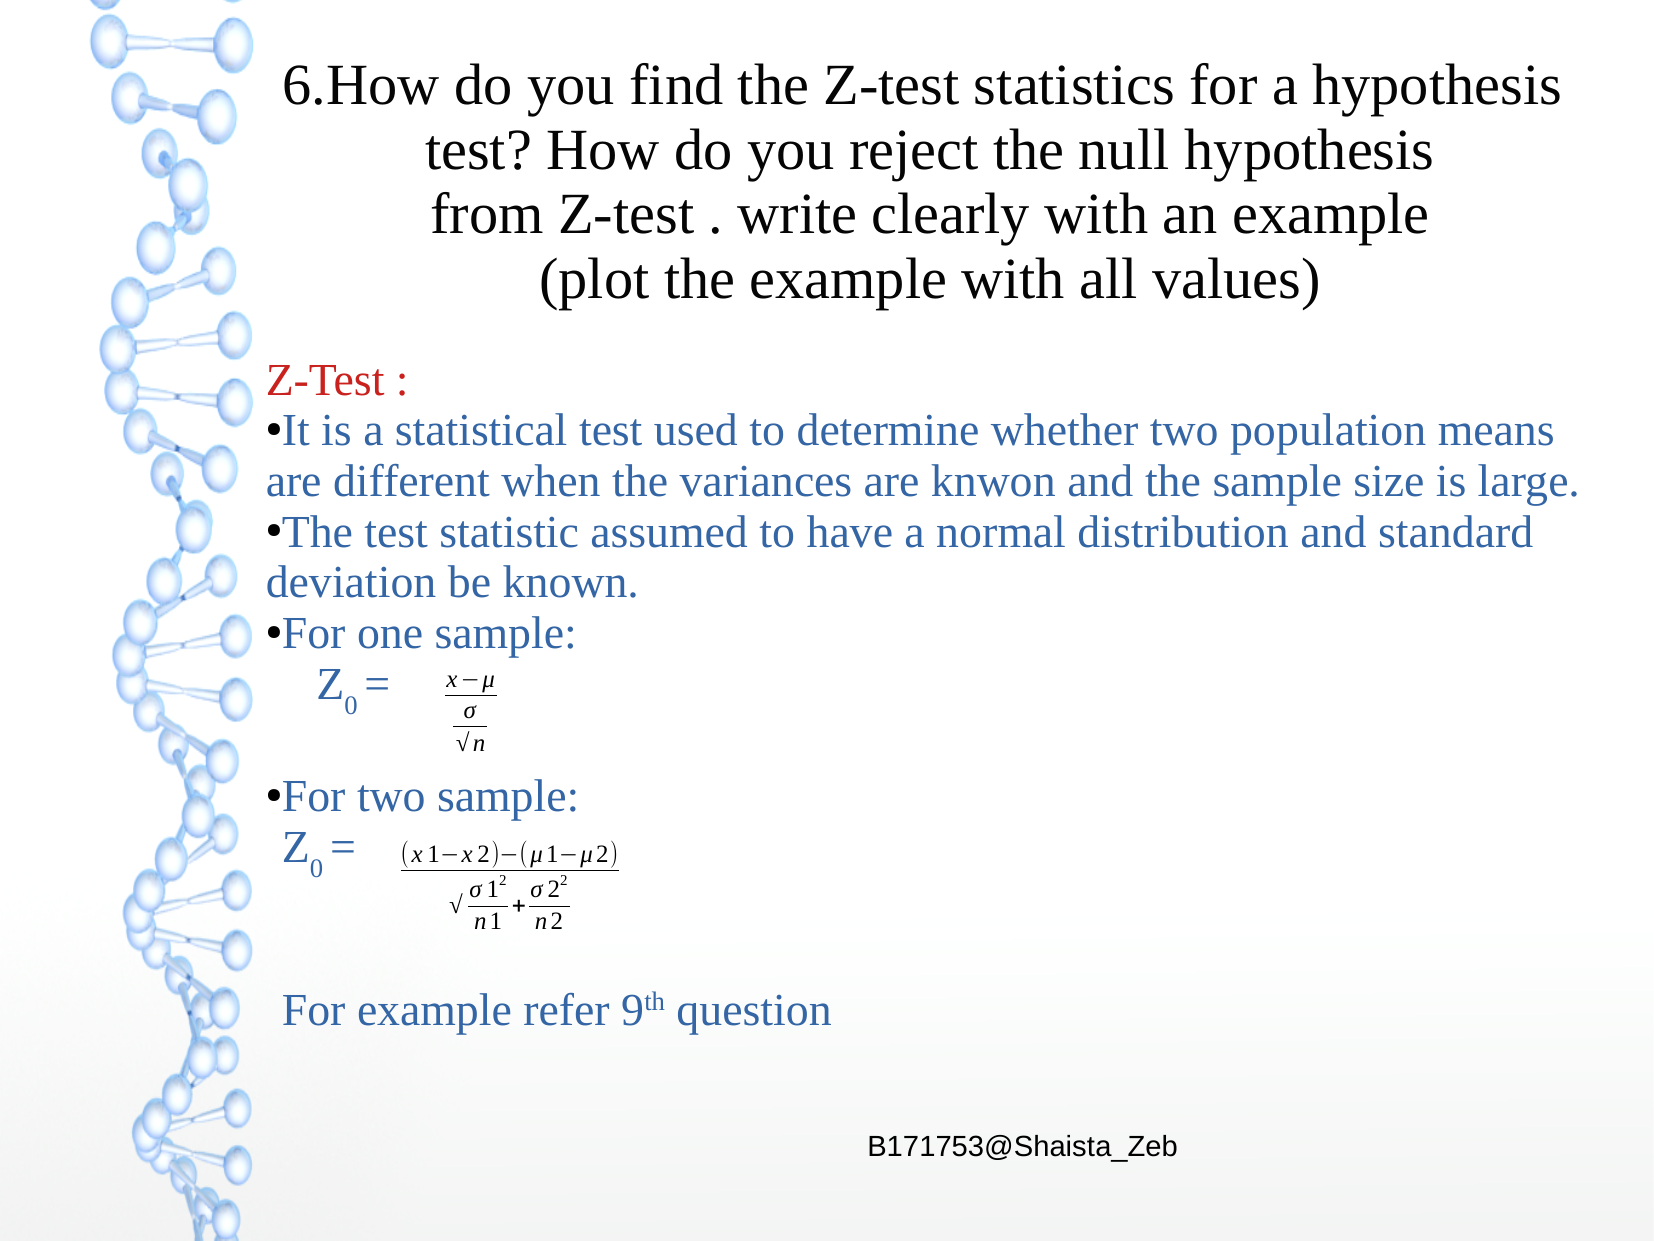

# 6.How do you find the Z-test statistics for a hypothesis test? How do you reject the null hypothesis from Z-test . write clearly with an example (plot the example with all values)
Z-Test :
It is a statistical test used to determine whether two population means are different when the variances are knwon and the sample size is large.
The test statistic assumed to have a normal distribution and standard deviation be known.
For one sample:
 Z0 =
For two sample:
Z0 =
For example refer 9th question
B171753@Shaista_Zeb